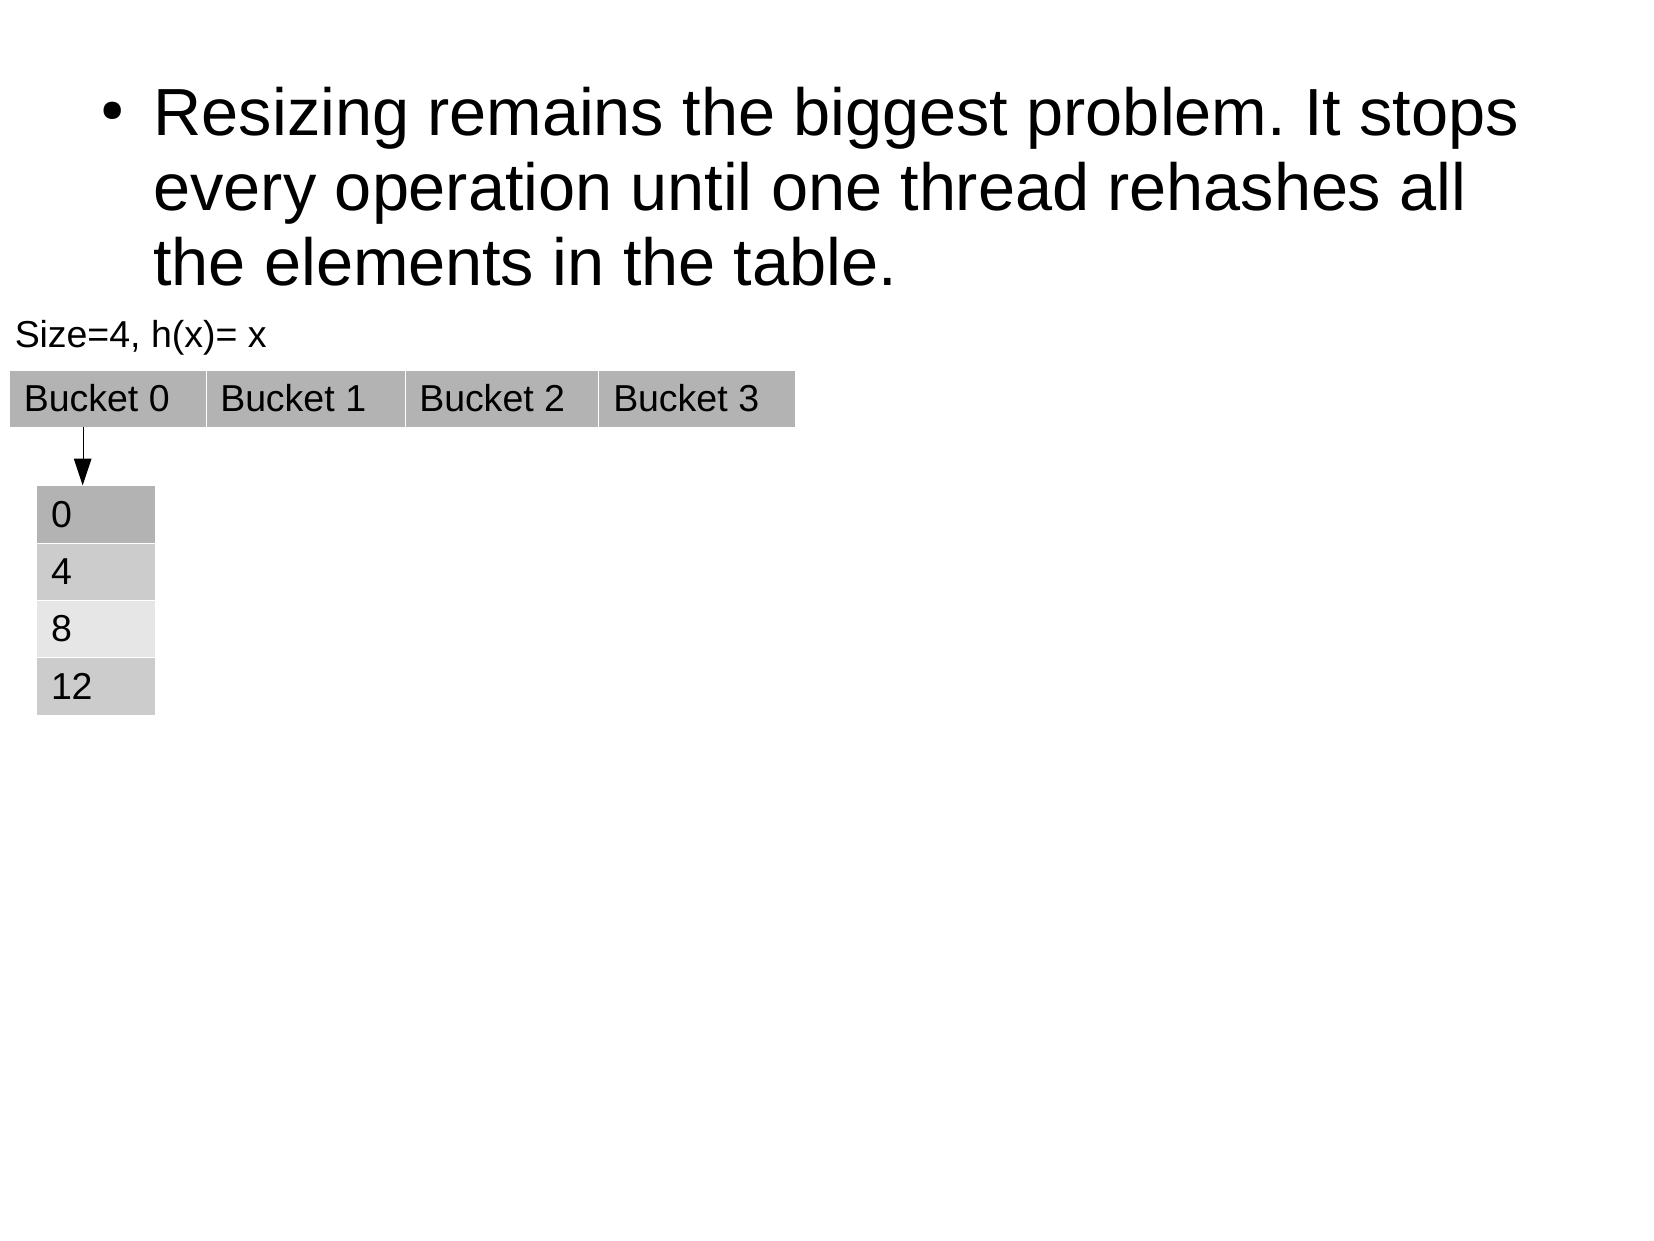

#
Resizing remains the biggest problem. It stops every operation until one thread rehashes all the elements in the table.
Size=4, h(x)= x
| Bucket 0 | Bucket 1 | Bucket 2 | Bucket 3 |
| --- | --- | --- | --- |
| 0 |
| --- |
| 4 |
| 8 |
| 12 |